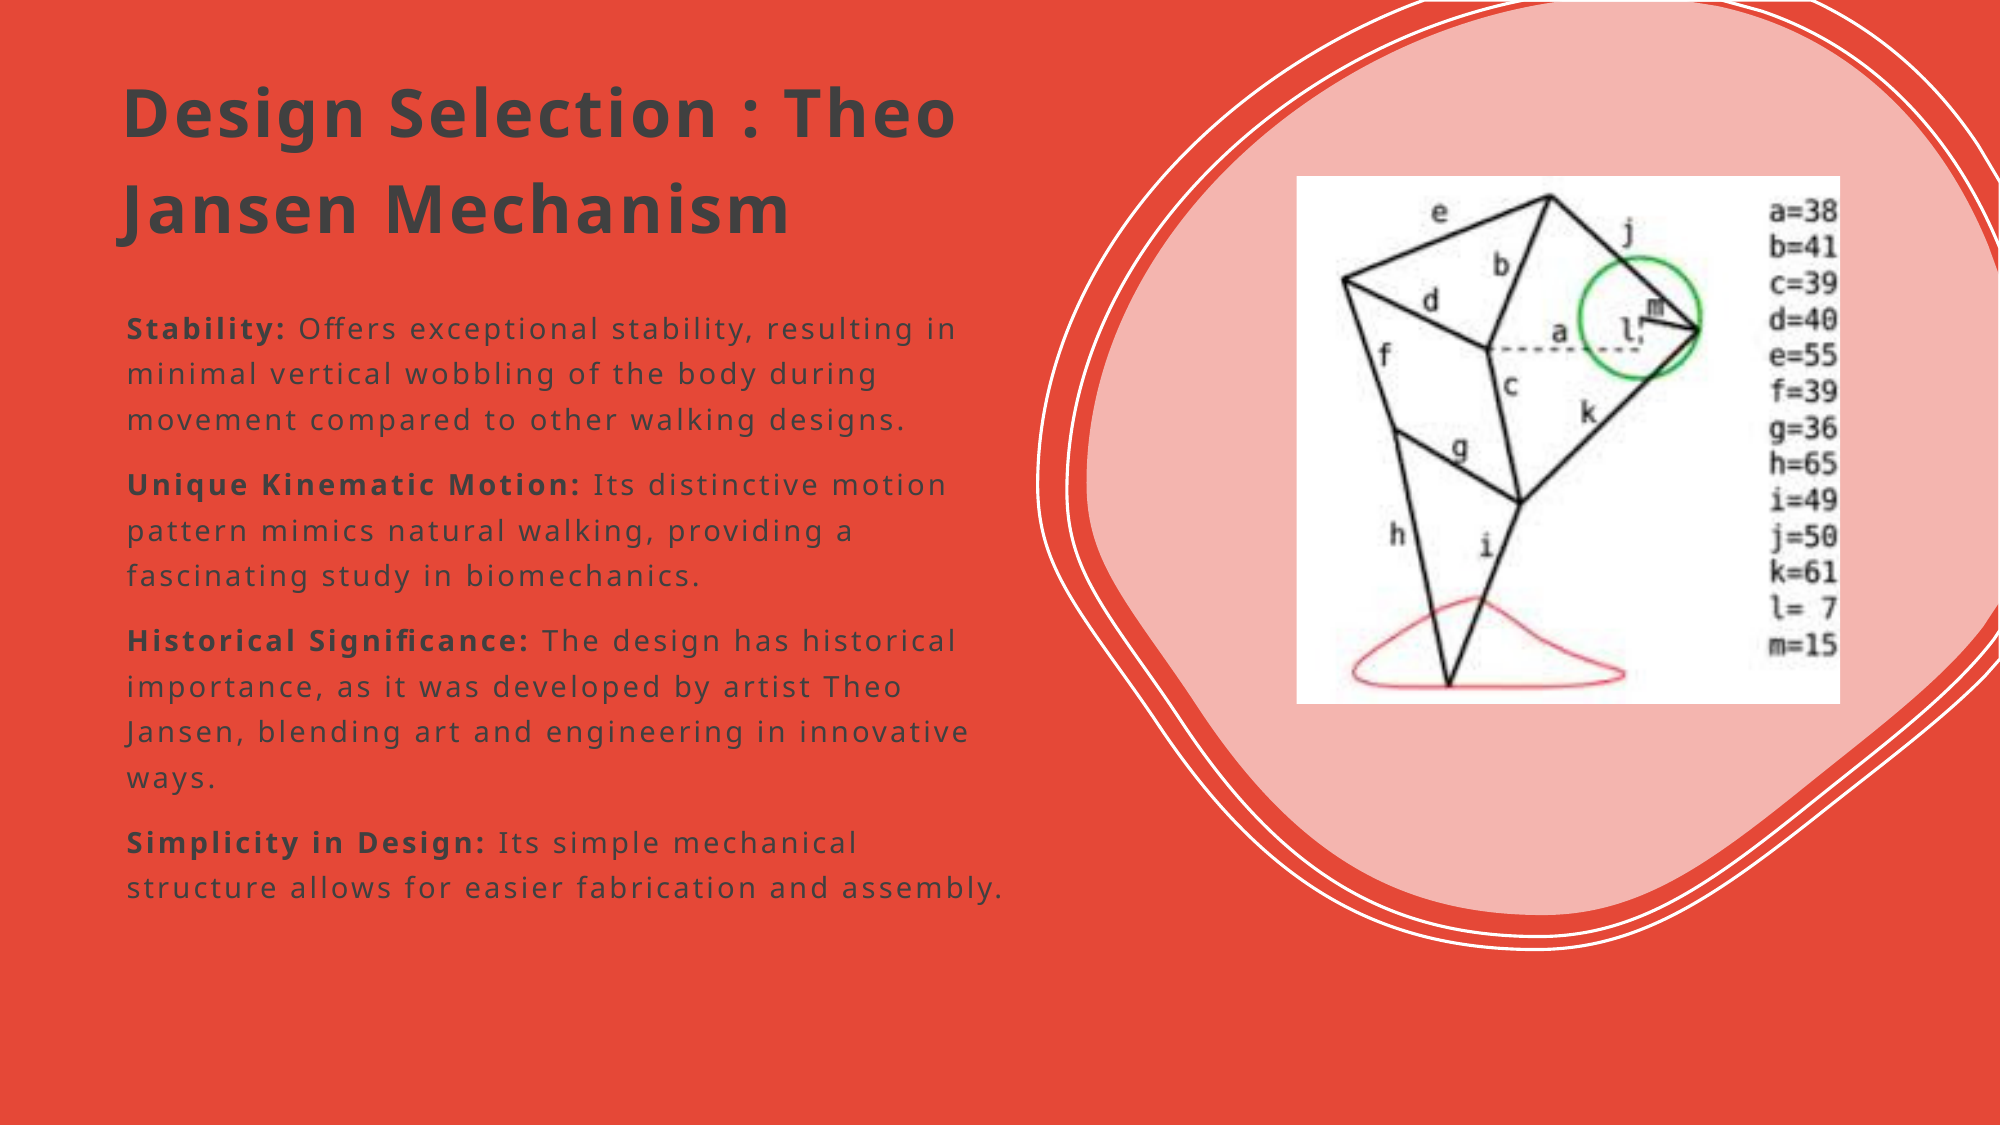

# Design Selection : Theo Jansen Mechanism
Stability: Offers exceptional stability, resulting in minimal vertical wobbling of the body during movement compared to other walking designs.
Unique Kinematic Motion: Its distinctive motion pattern mimics natural walking, providing a fascinating study in biomechanics.
Historical Significance: The design has historical importance, as it was developed by artist Theo Jansen, blending art and engineering in innovative ways.
Simplicity in Design: Its simple mechanical structure allows for easier fabrication and assembly.